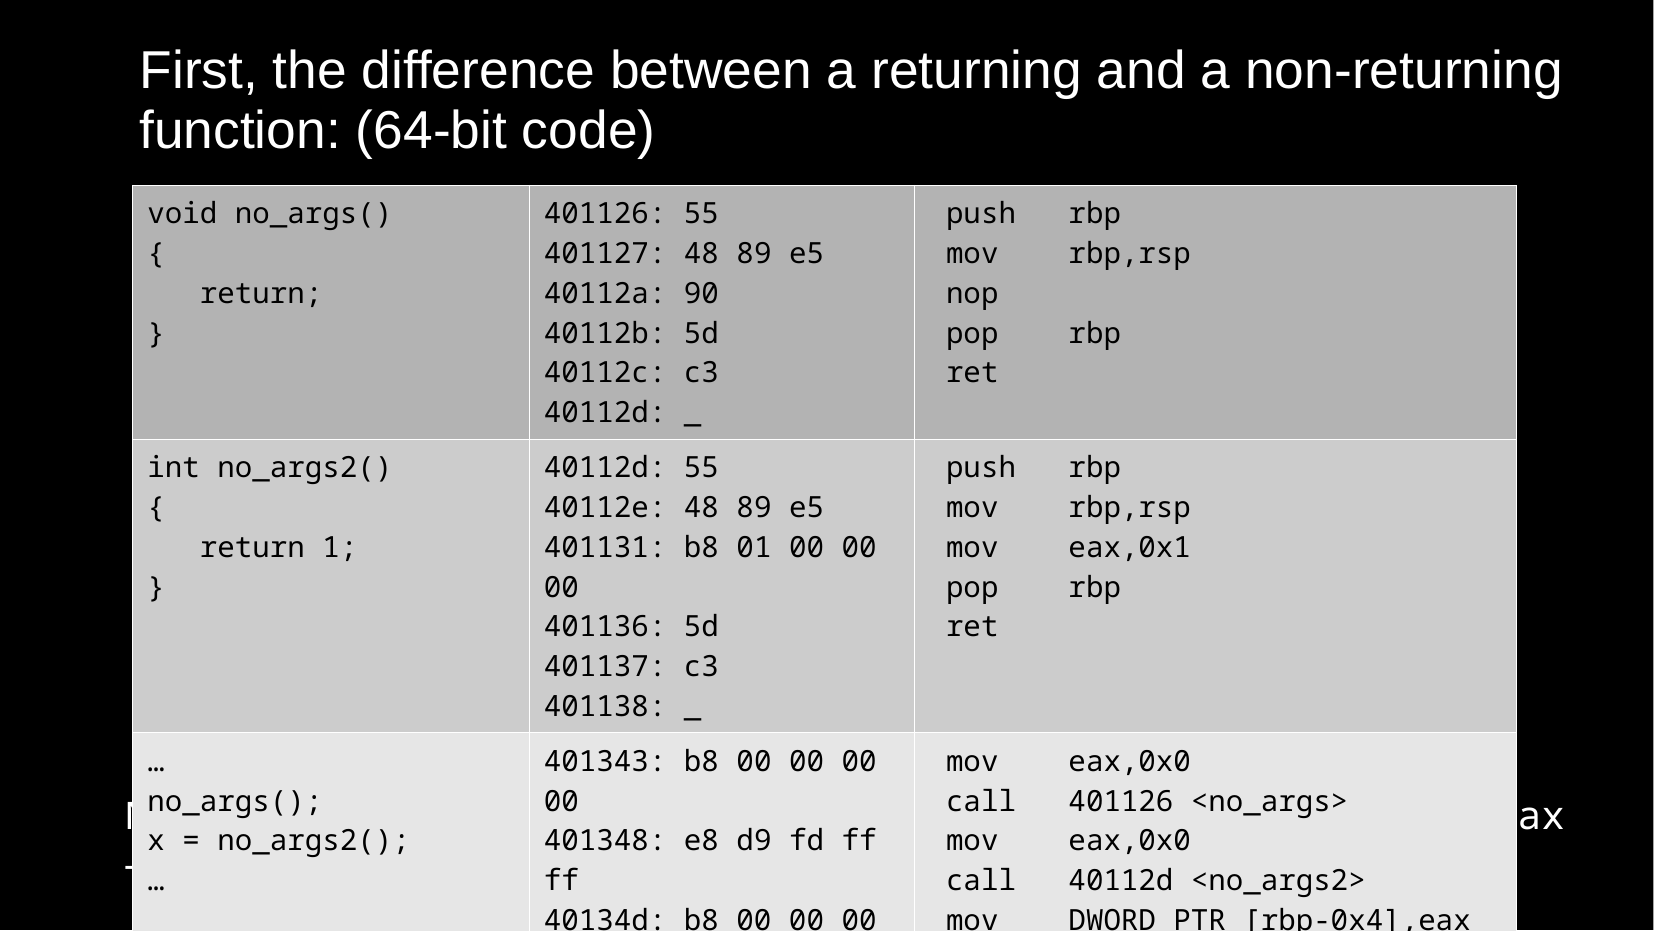

# First, the difference between a returning and a non-returning function: (64-bit code)
| void no\_args() { return; } | 401126: 55 401127: 48 89 e5 40112a: 90 40112b: 5d 40112c: c3 40112d: \_ | push rbp mov rbp,rsp nop pop rbp ret |
| --- | --- | --- |
| int no\_args2() { return 1; } | 40112d: 55 40112e: 48 89 e5 401131: b8 01 00 00 00 401136: 5d 401137: c3 401138: \_ | push rbp mov rbp,rsp mov eax,0x1 pop rbp ret |
| … no\_args(); x = no\_args2(); … | 401343: b8 00 00 00 00 401348: e8 d9 fd ff ff 40134d: b8 00 00 00 00 401352: e8 93 fe ff ff 401357: 89 45 fc 40135a: \_ | mov eax,0x0 call 401126 <no\_args> mov eax,0x0 call 40112d <no\_args2> mov DWORD PTR [rbp-0x4],eax |
Note that eax is restored after the first function, even though it doesn’t change eax
The 32-bit code is analogous so we won’t show it here